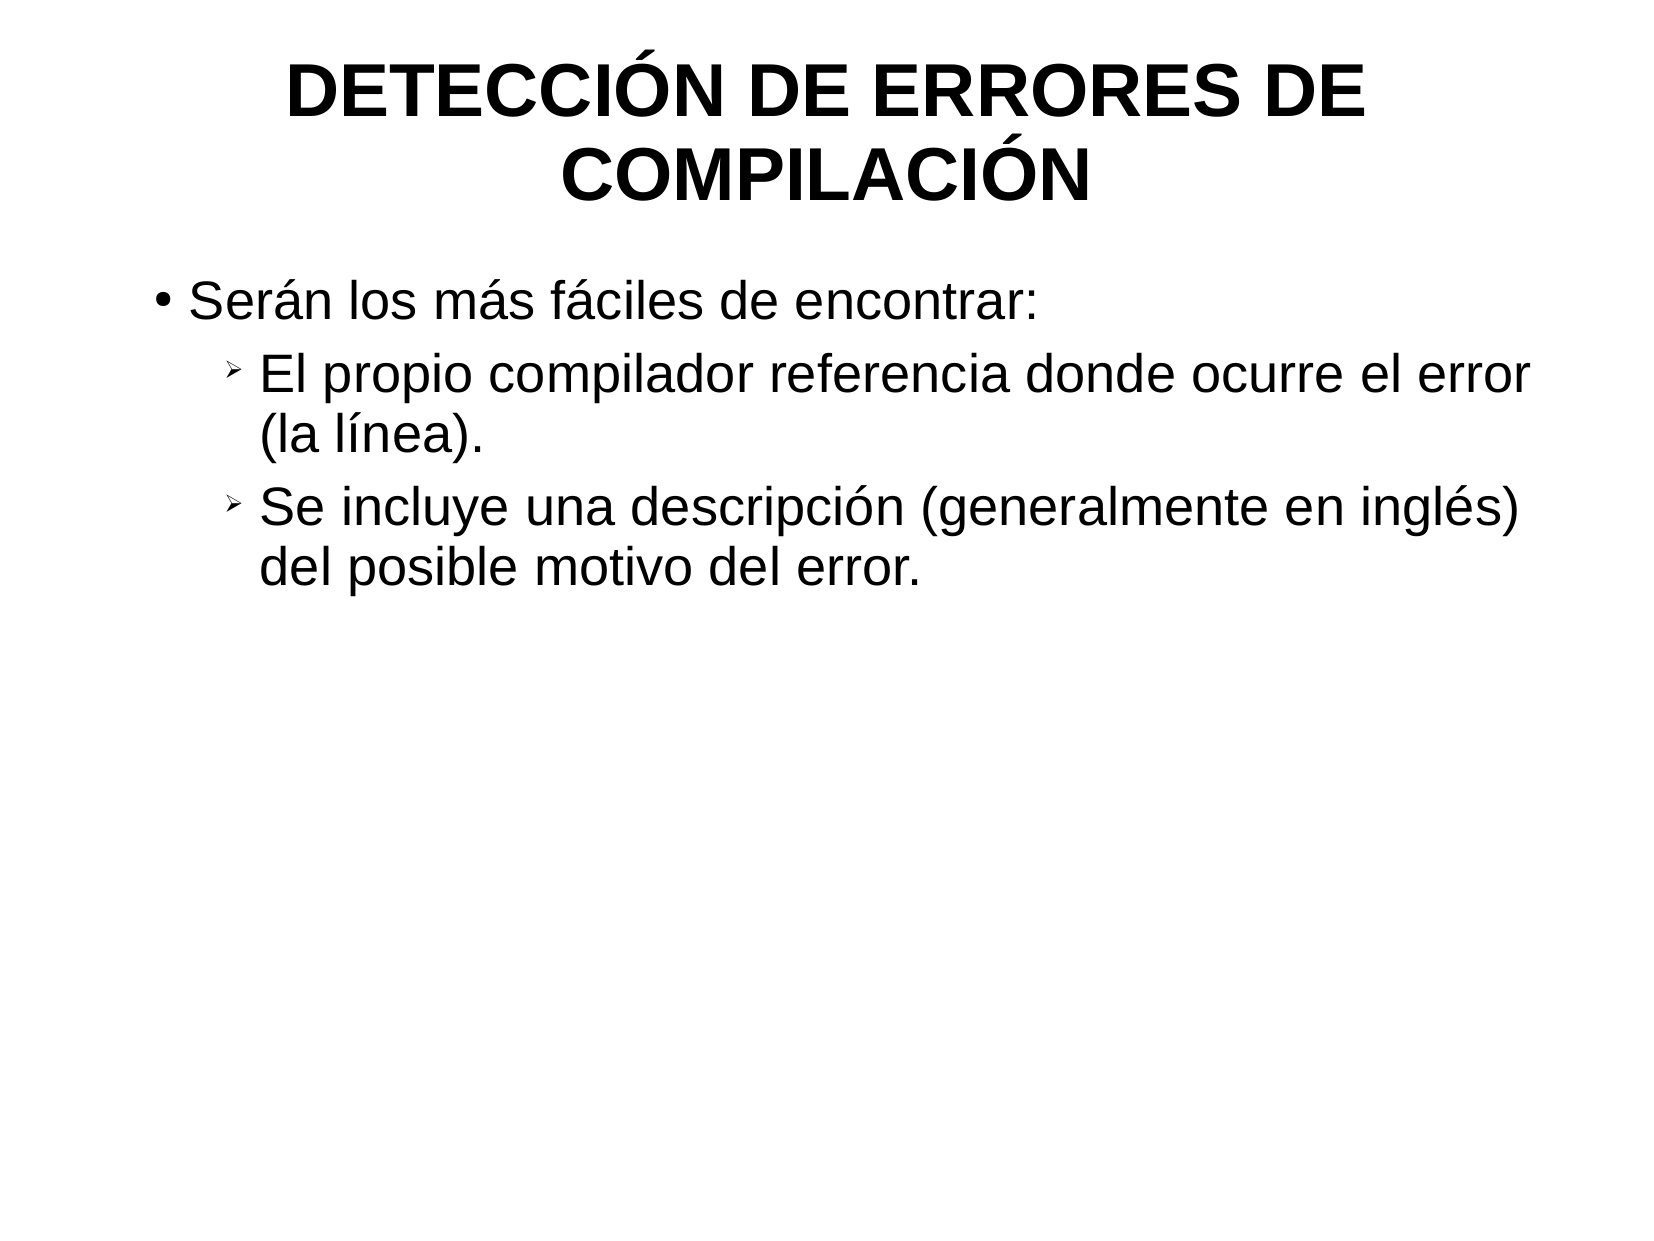

# DETECCIÓN DE ERRORES DE COMPILACIÓN
Serán los más fáciles de encontrar:
El propio compilador referencia donde ocurre el error (la línea).
Se incluye una descripción (generalmente en inglés) del posible motivo del error.